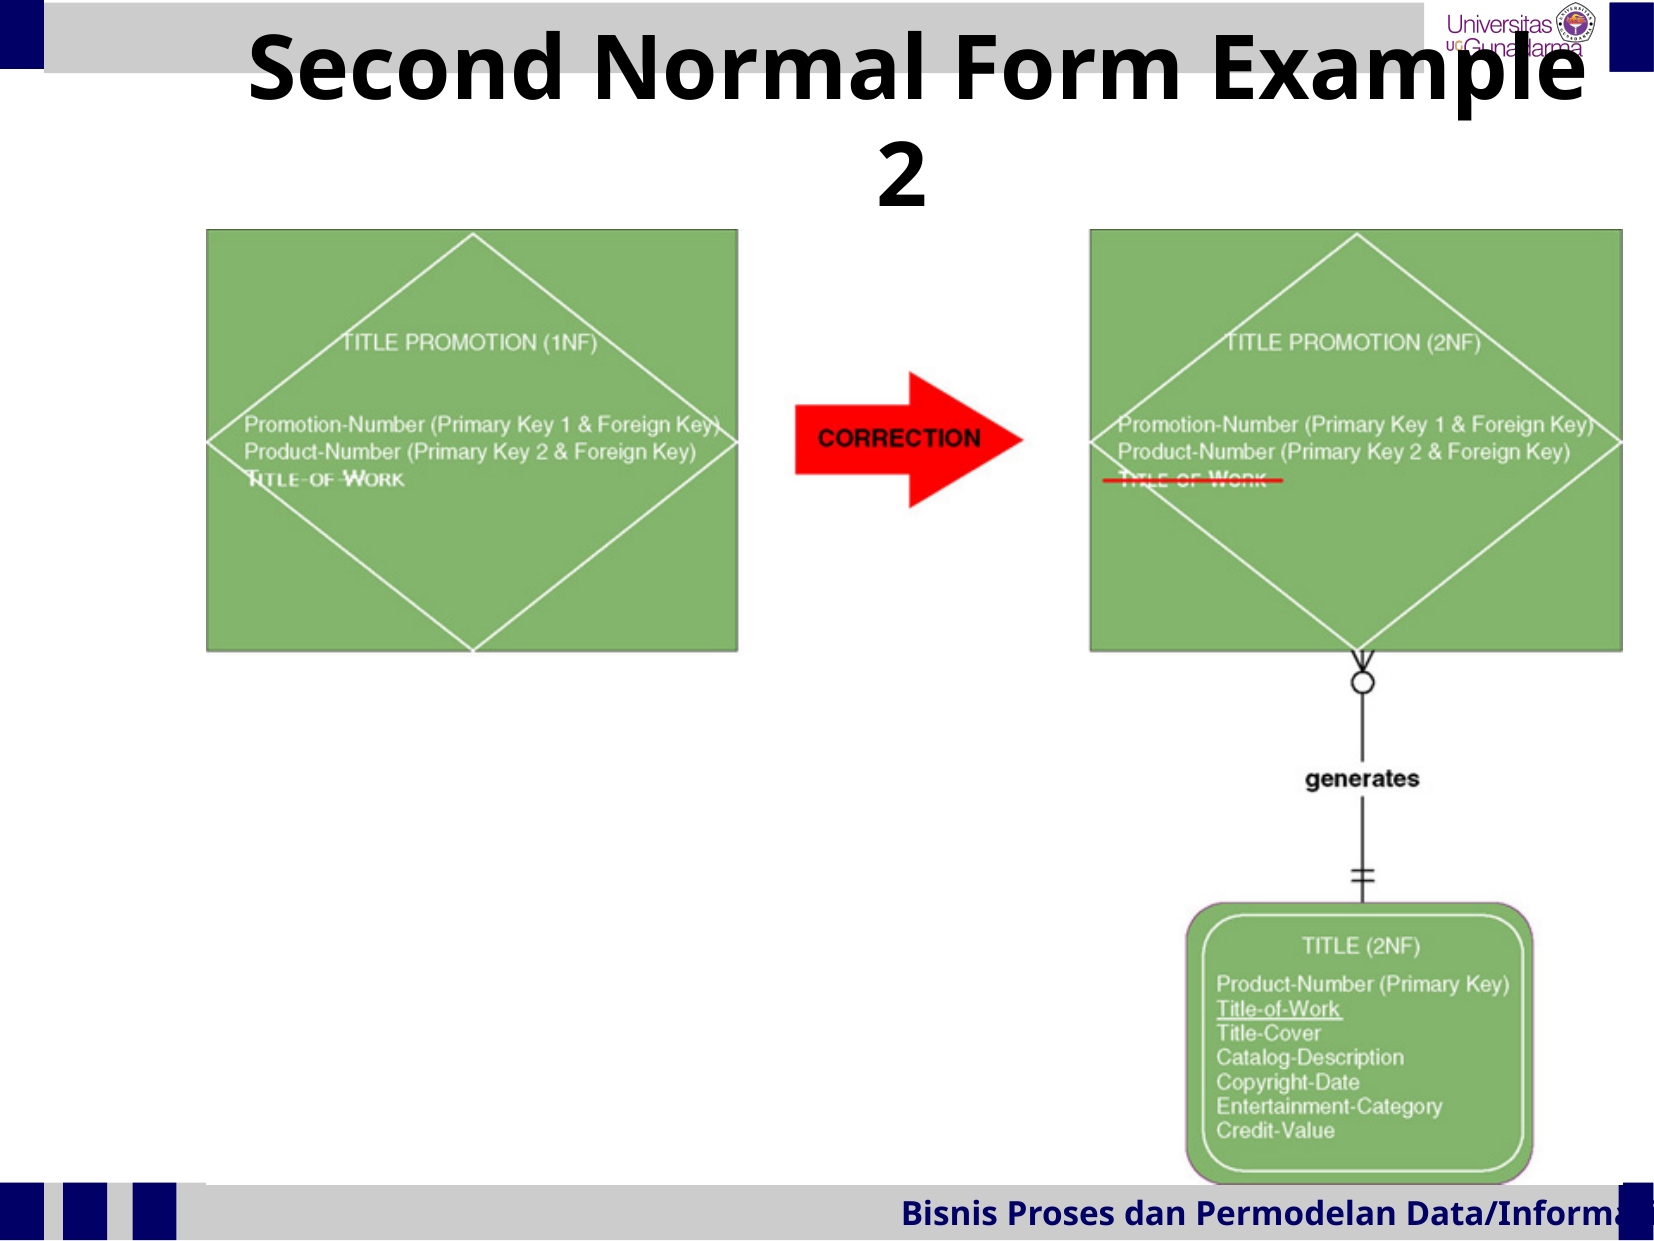

# Second Normal Form Example 2
177